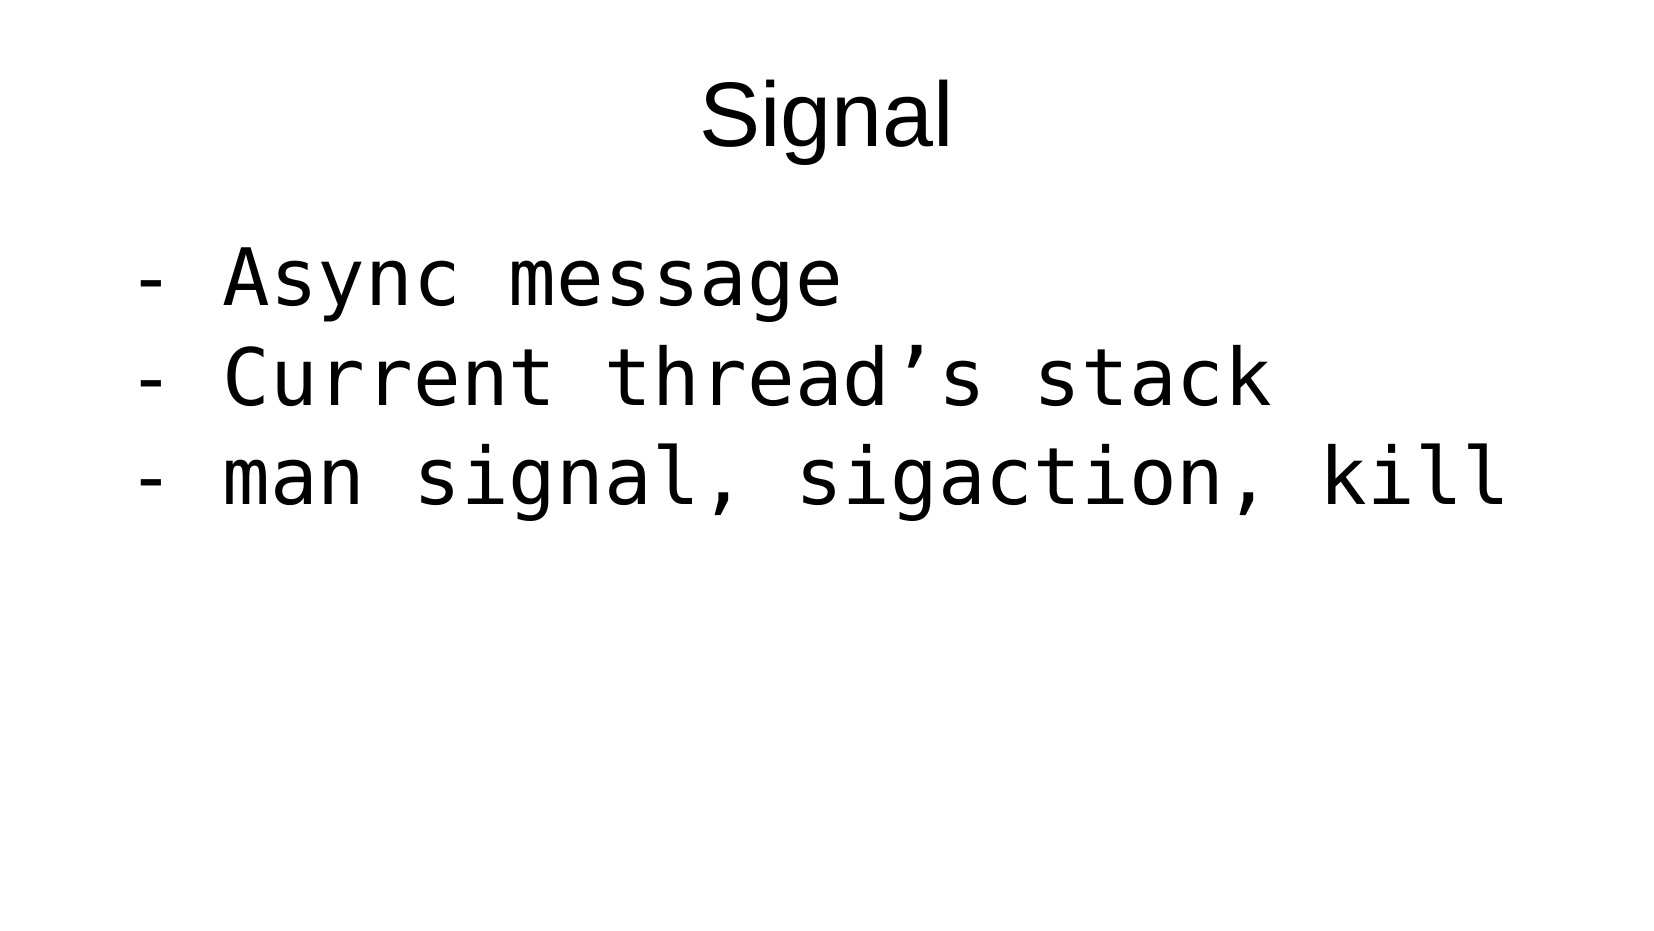

# Signal
- Async message
- Current thread’s stack
- man signal, sigaction, kill